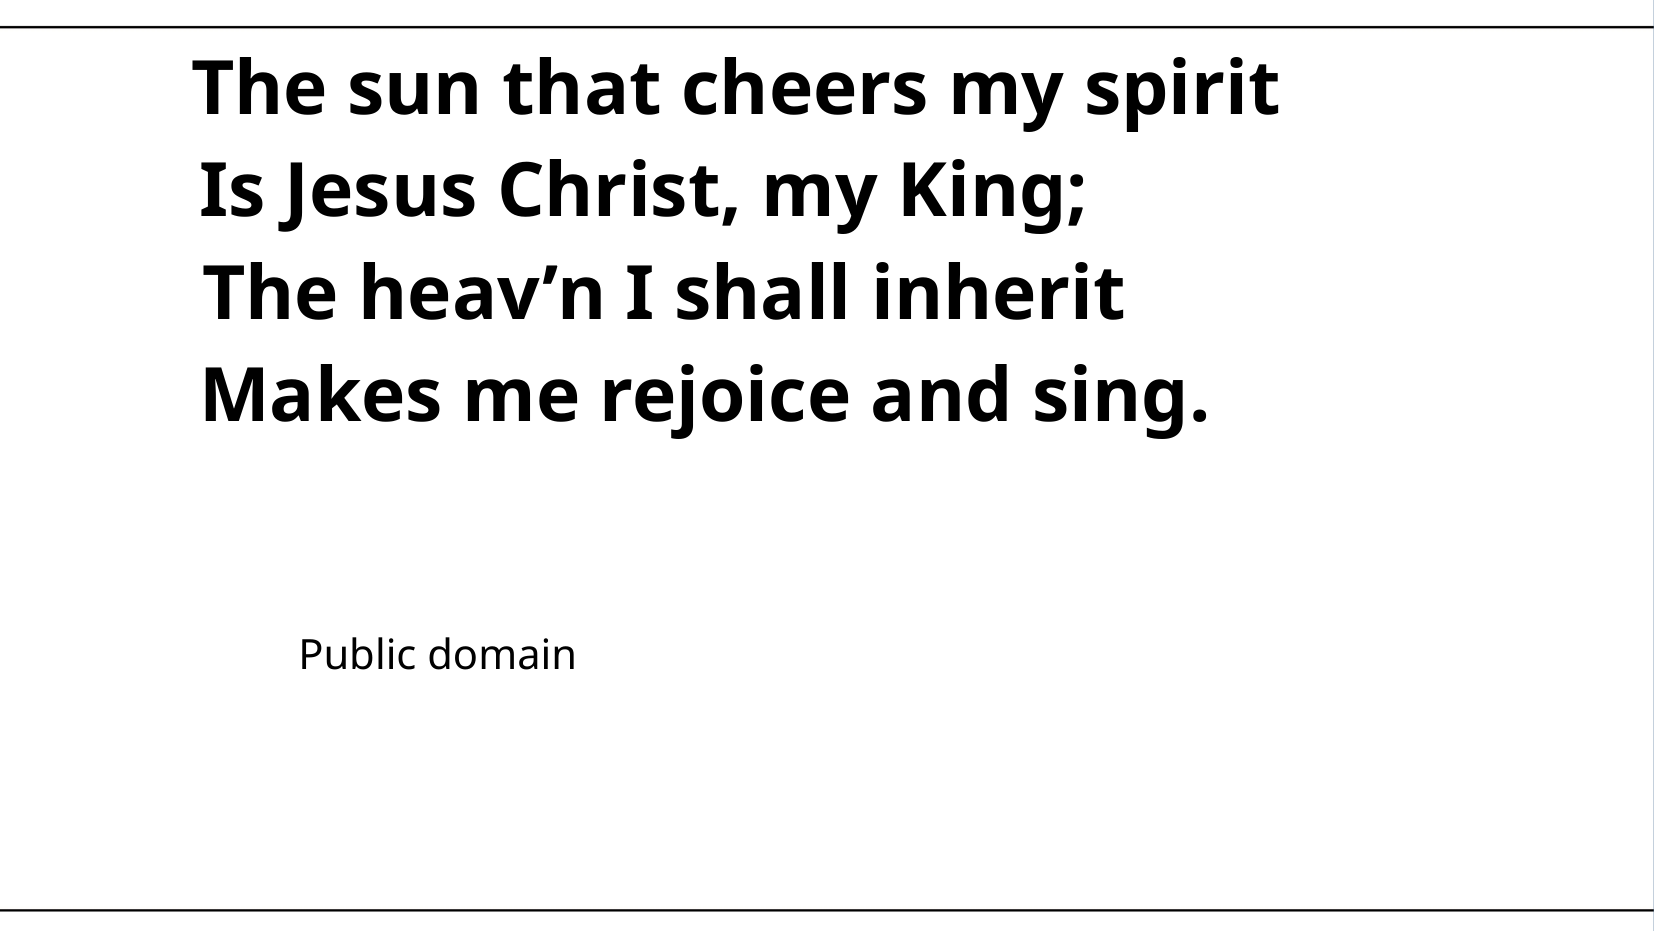

The sun that cheers my spirit
 Is Jesus Christ, my King;
 The heav’n I shall inherit
 Makes me rejoice and sing.
 Public domain